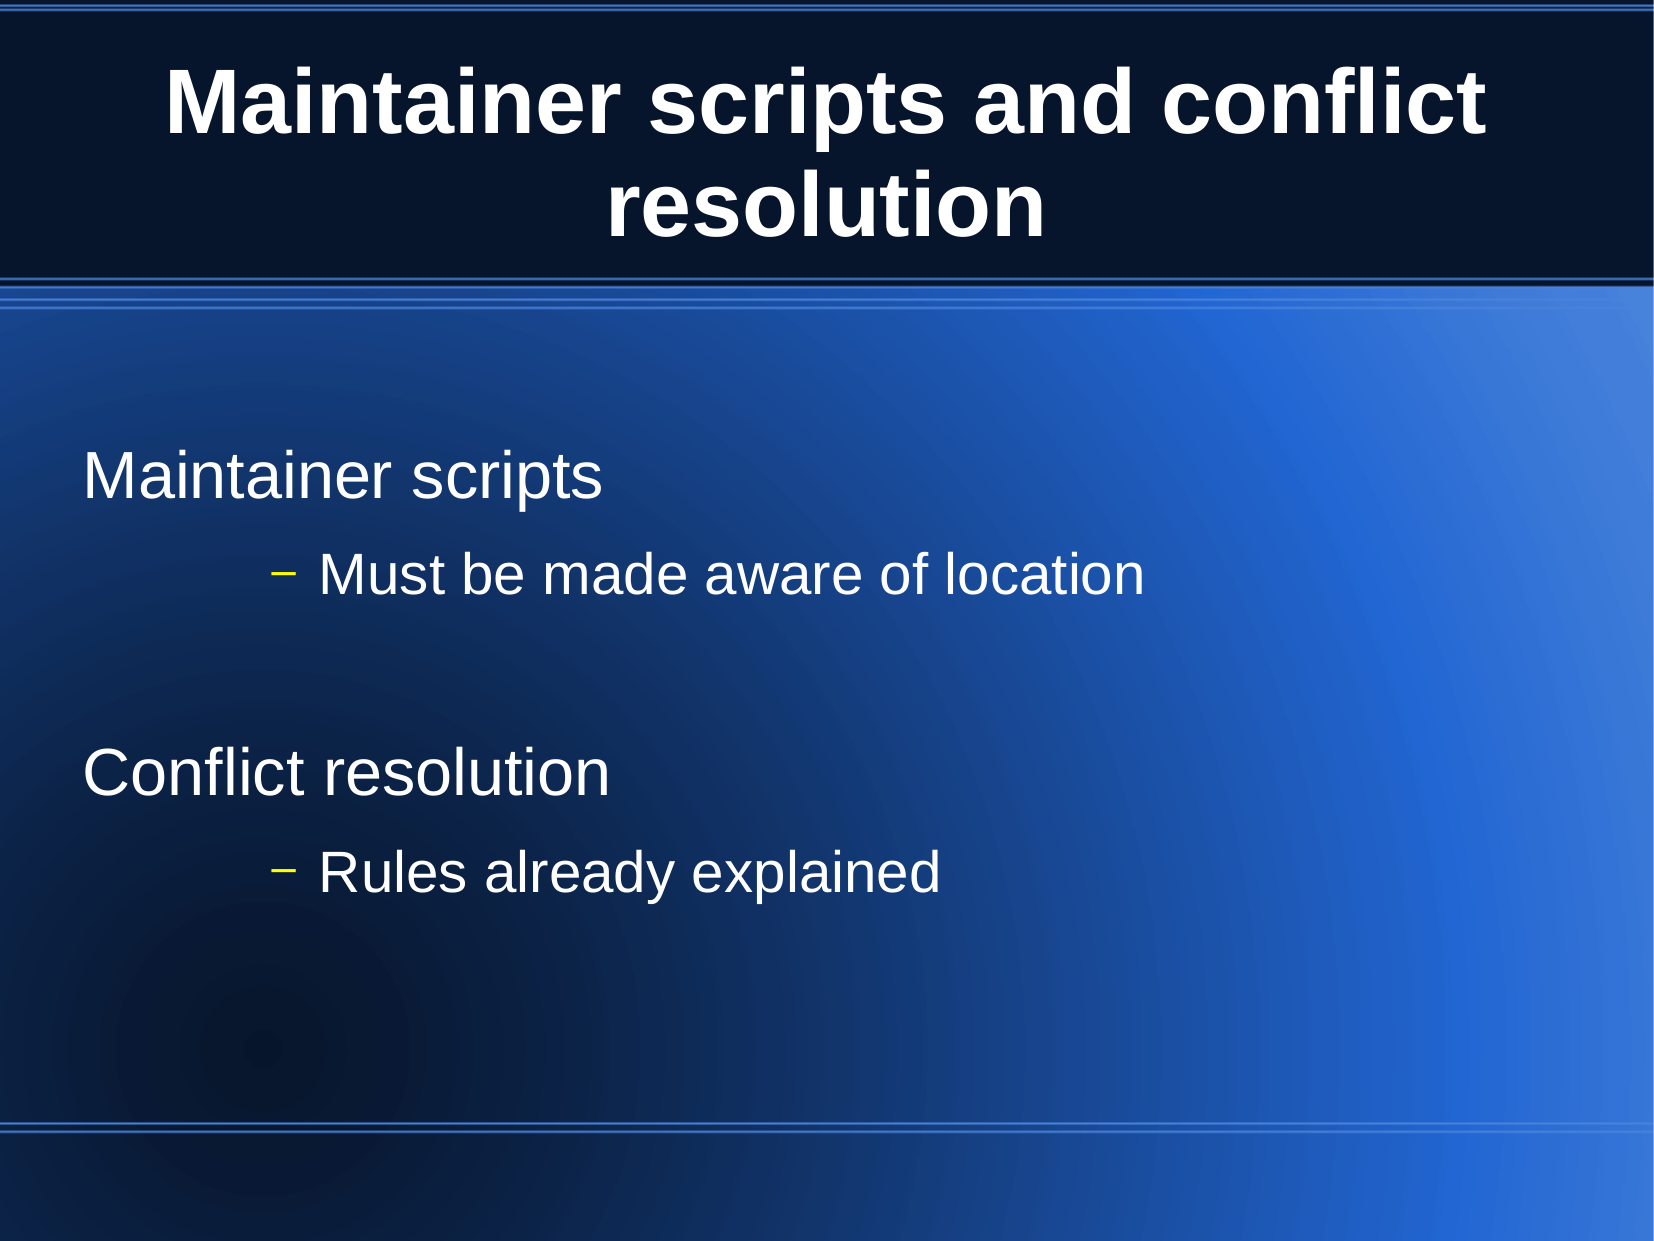

# Maintainer scripts and conflict resolution
Maintainer scripts
Must be made aware of location
Conflict resolution
Rules already explained